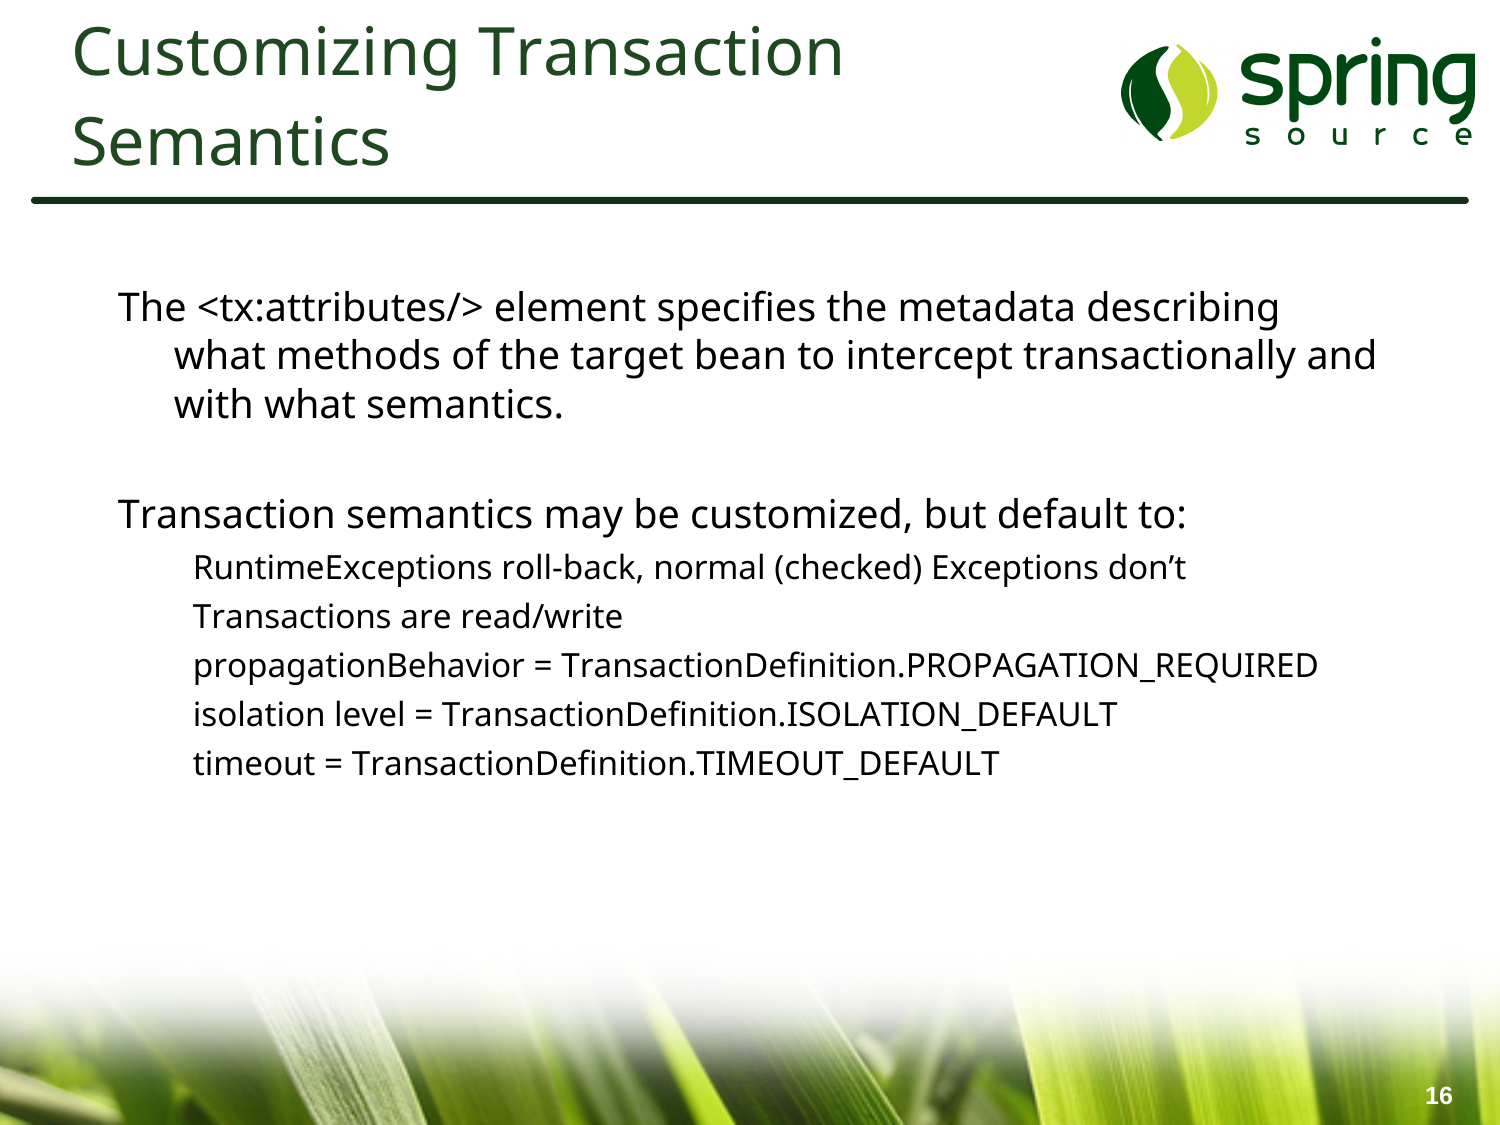

# Customizing Transaction Semantics
The <tx:attributes/> element specifies the metadata describing what methods of the target bean to intercept transactionally and with what semantics.
Transaction semantics may be customized, but default to:
RuntimeExceptions roll-back, normal (checked) Exceptions don’t
Transactions are read/write
propagationBehavior = TransactionDefinition.PROPAGATION_REQUIRED
isolation level = TransactionDefinition.ISOLATION_DEFAULT
timeout = TransactionDefinition.TIMEOUT_DEFAULT